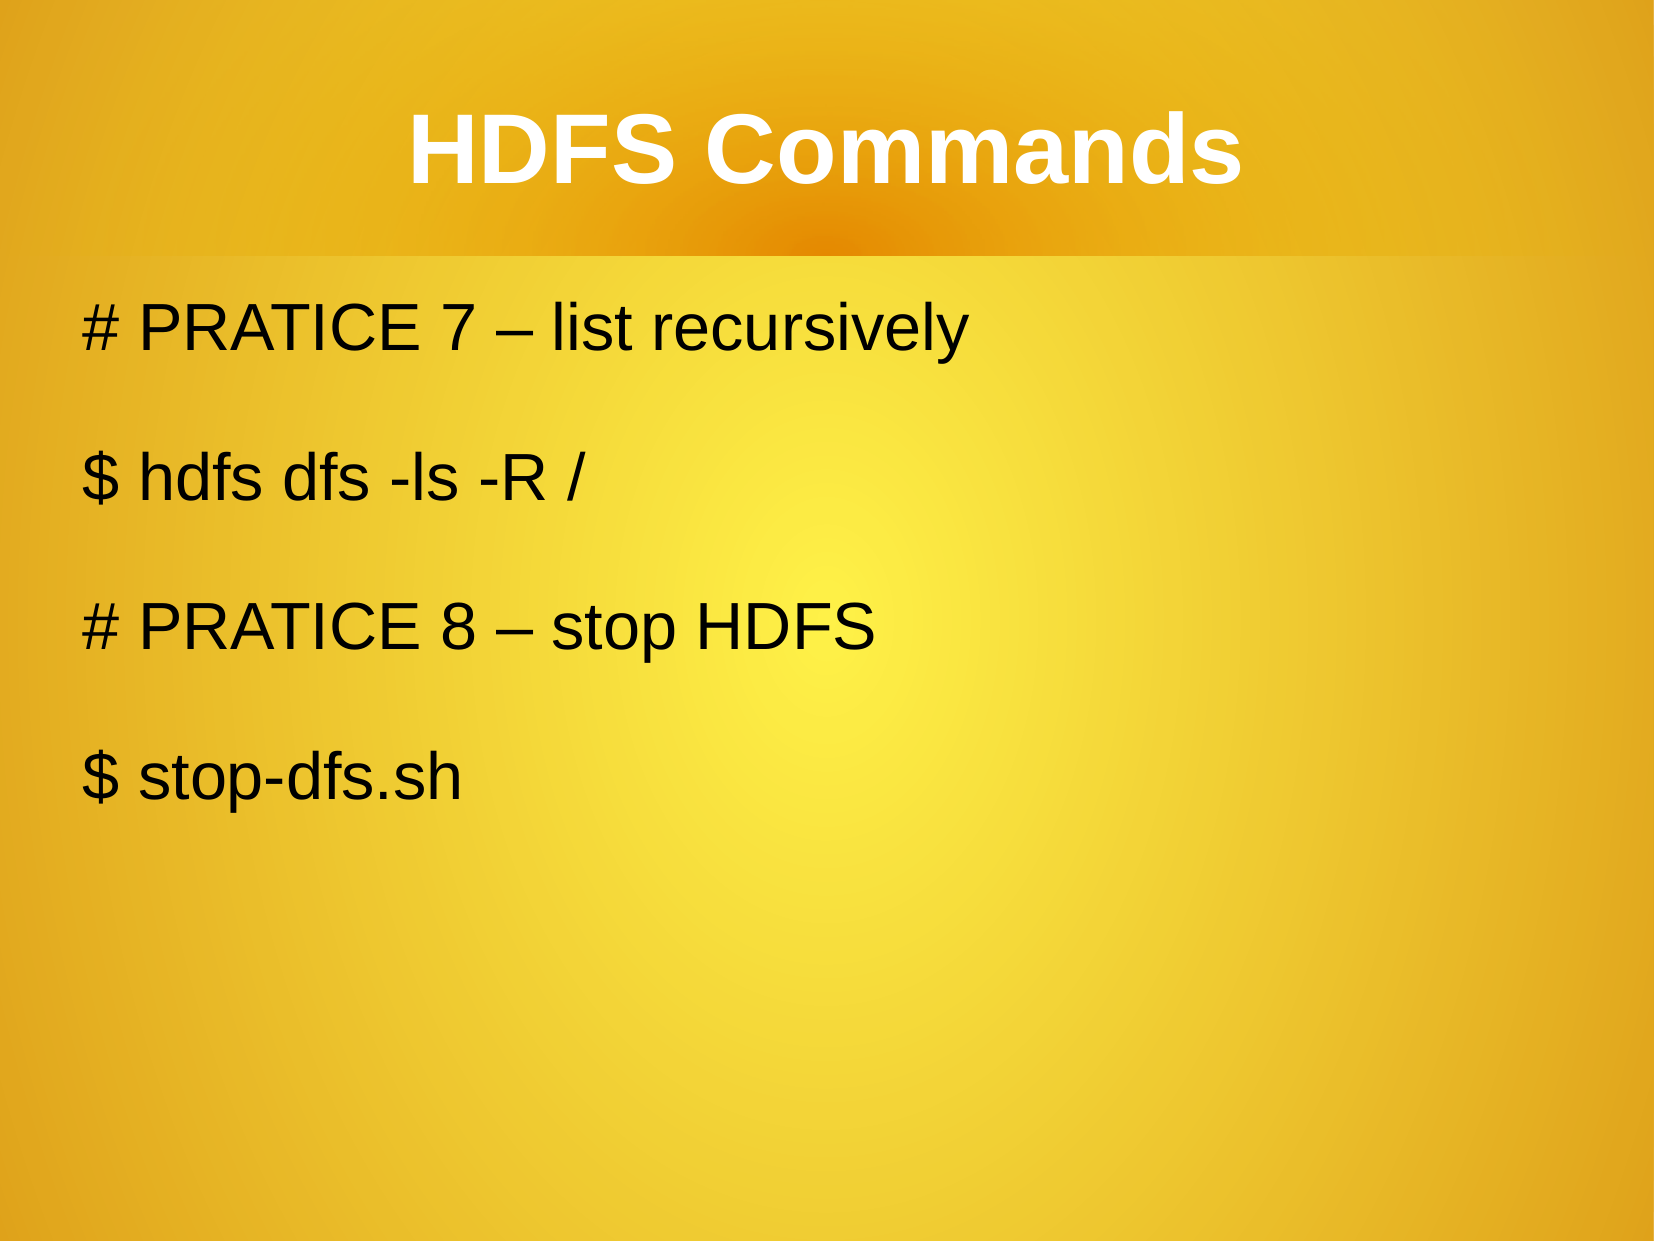

# HDFS Commands
# PRATICE 7 – list recursively
$ hdfs dfs -ls -R /
# PRATICE 8 – stop HDFS
$ stop-dfs.sh